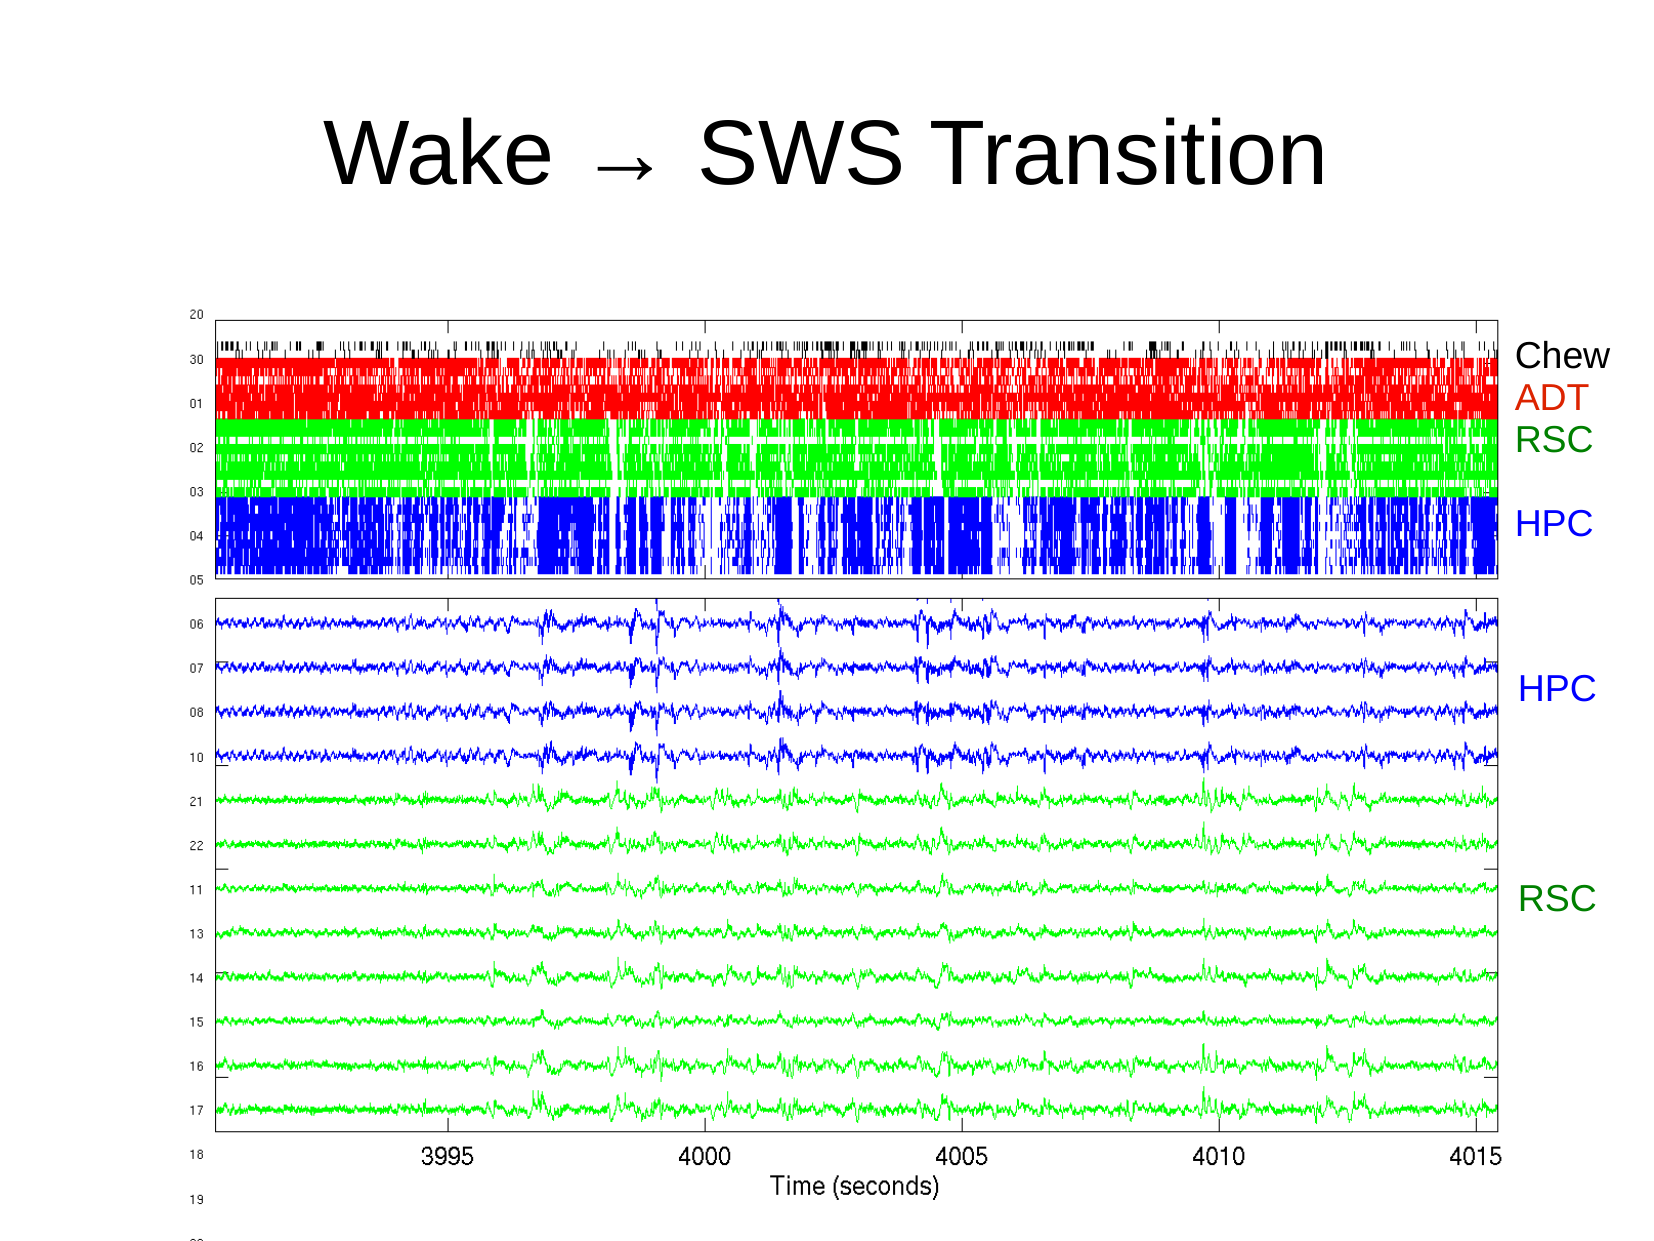

# Wake → SWS Transition
Chew
ADT
RSC
HPC
HPC
RSC